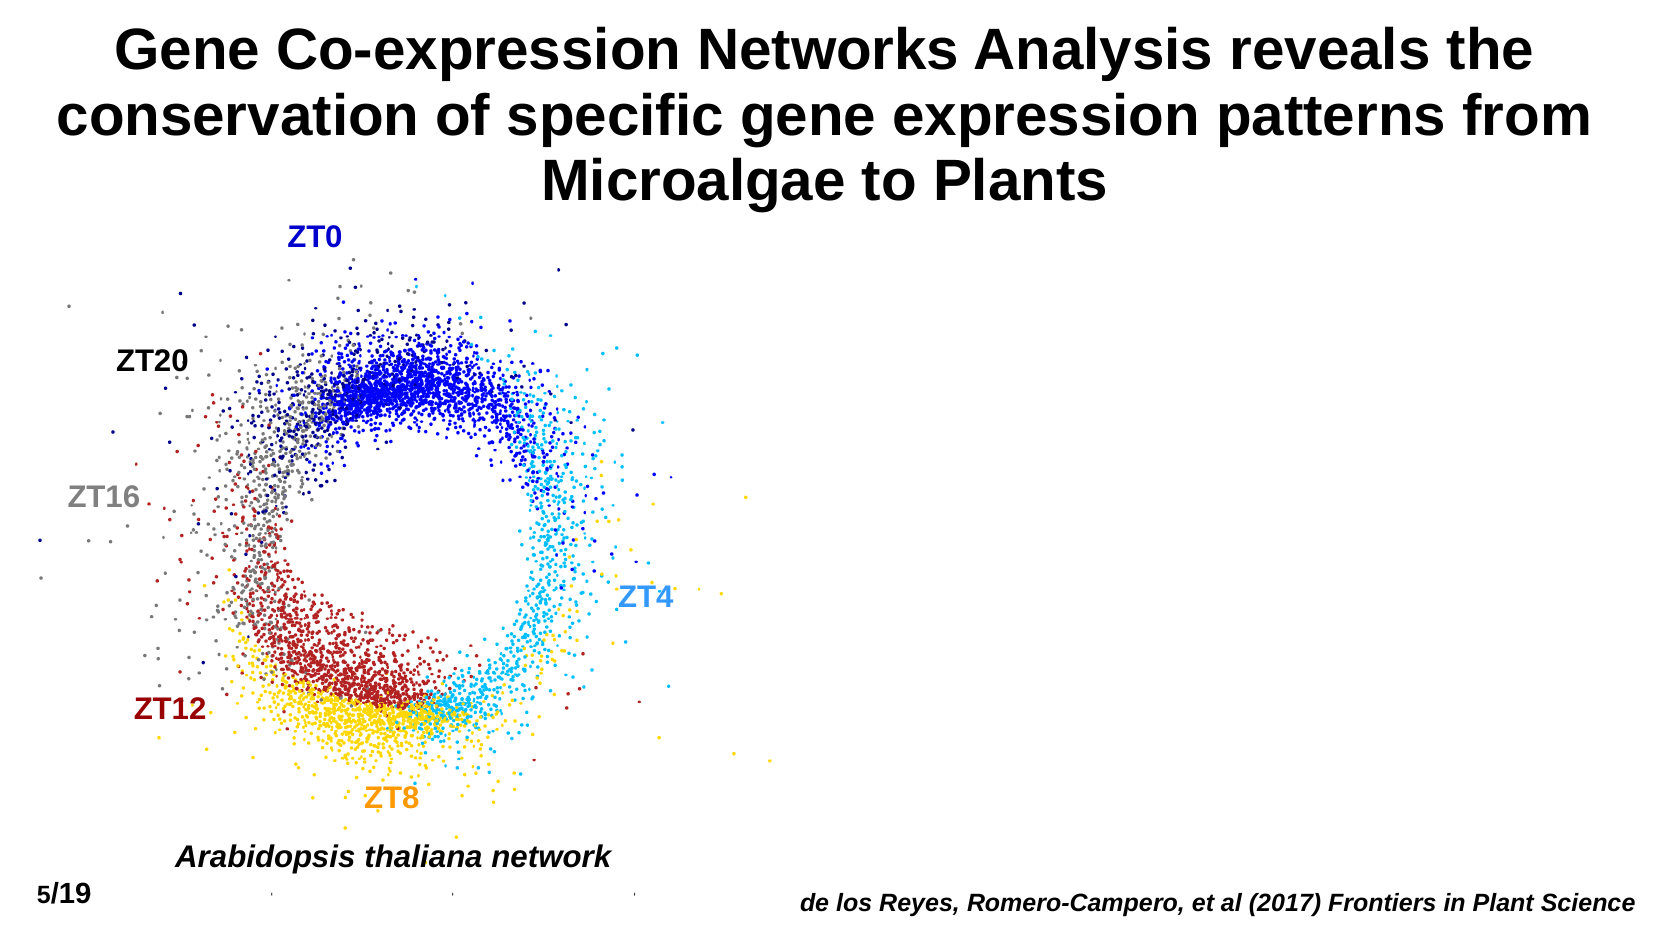

# Gene Co-expression Networks Analysis reveals the conservation of specific gene expression patterns from Microalgae to Plants
ZT0
ZT20
ZT16
ZT4
ZT12
ZT8
Arabidopsis thaliana network
 5/19
de los Reyes, Romero-Campero, et al (2017) Frontiers in Plant Science